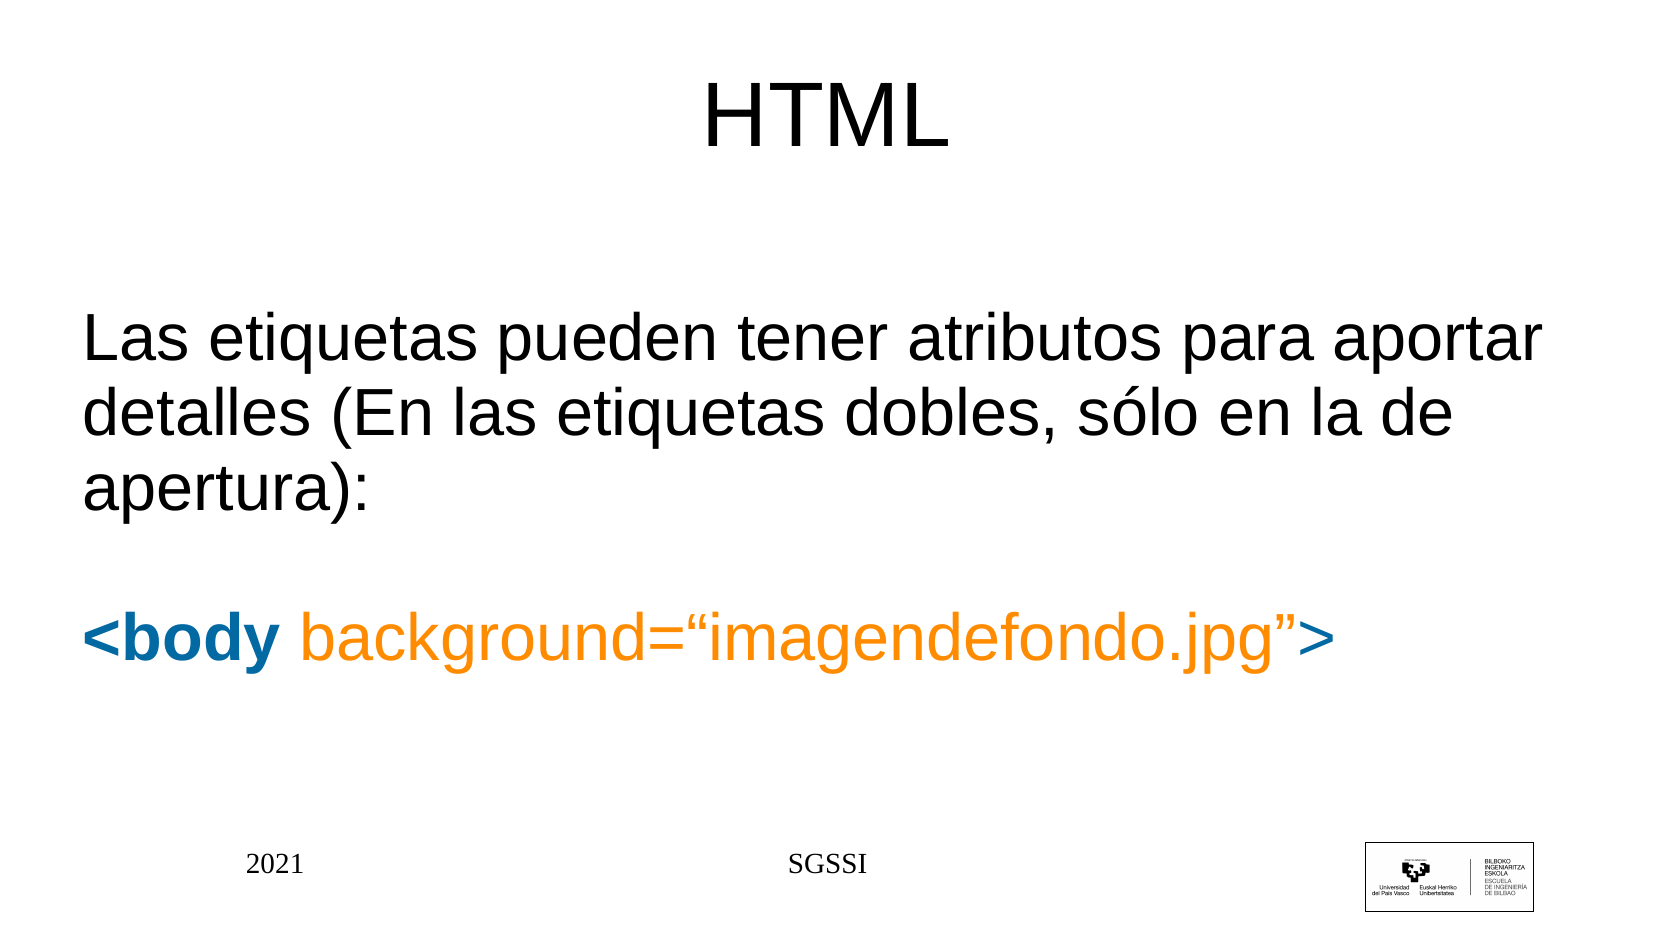

# HTML
Las etiquetas pueden tener atributos para aportar detalles (En las etiquetas dobles, sólo en la de apertura):
<body background=“imagendefondo.jpg”>